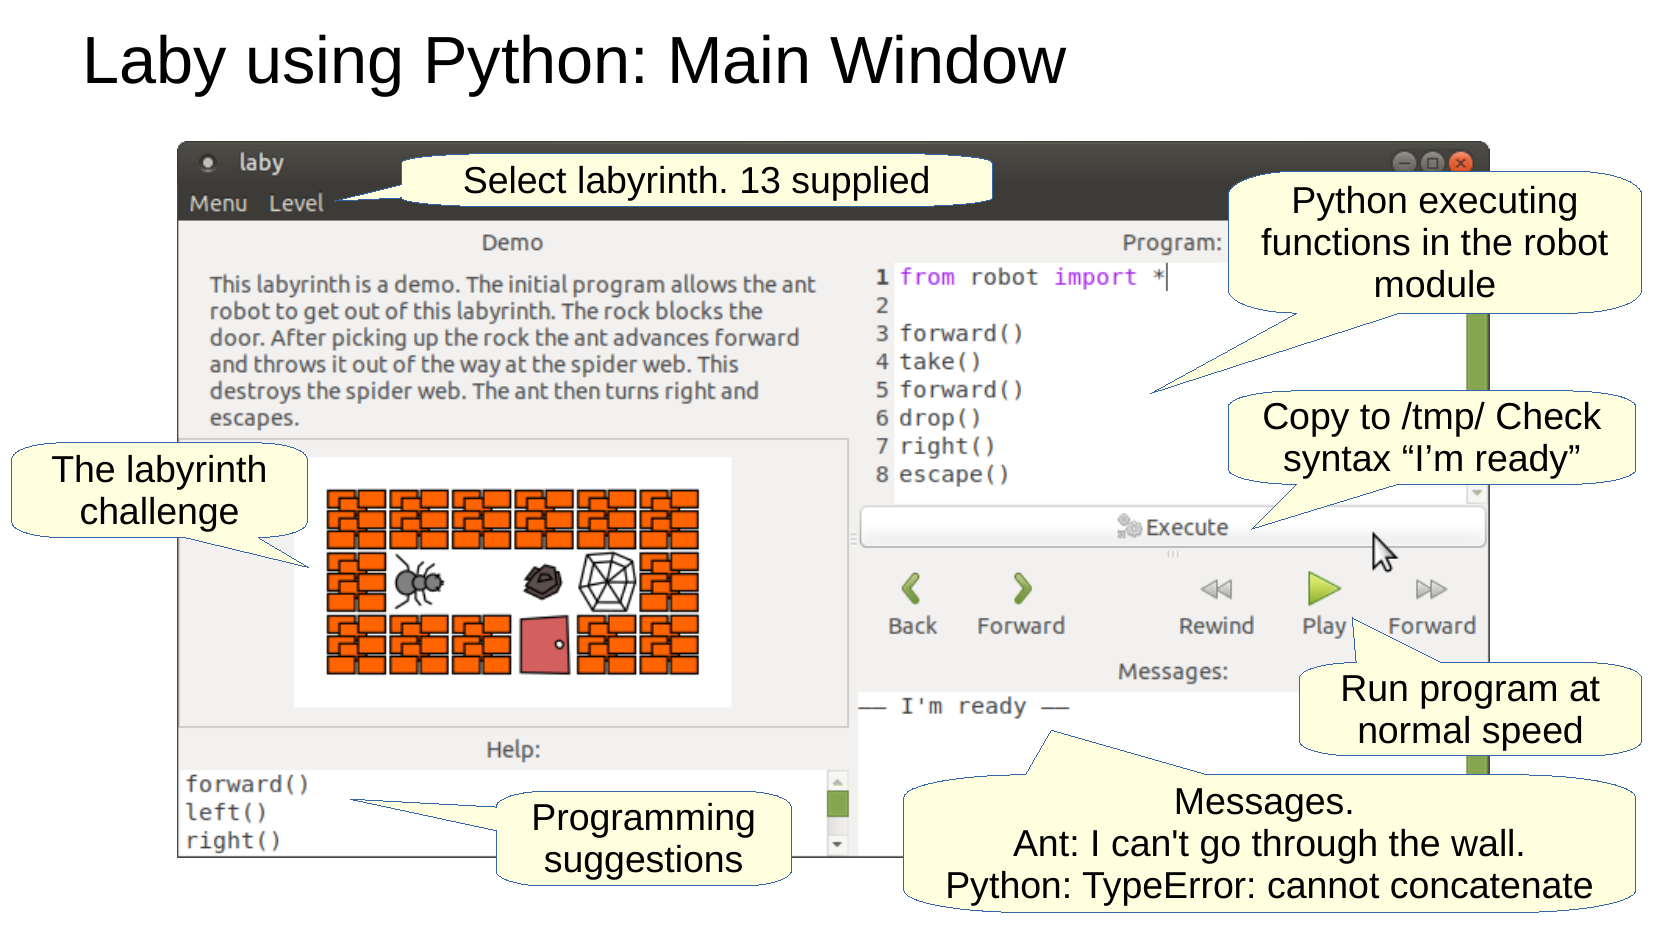

# Laby using Python: Main Window
Select labyrinth. 13 supplied
Python executing functions in the robot module
Copy to /tmp/ Check syntax “I’m ready”
The labyrinth challenge
Run program at normal speed
Messages.
Ant: I can't go through the wall.
Python: TypeError: cannot concatenate
Programming suggestions